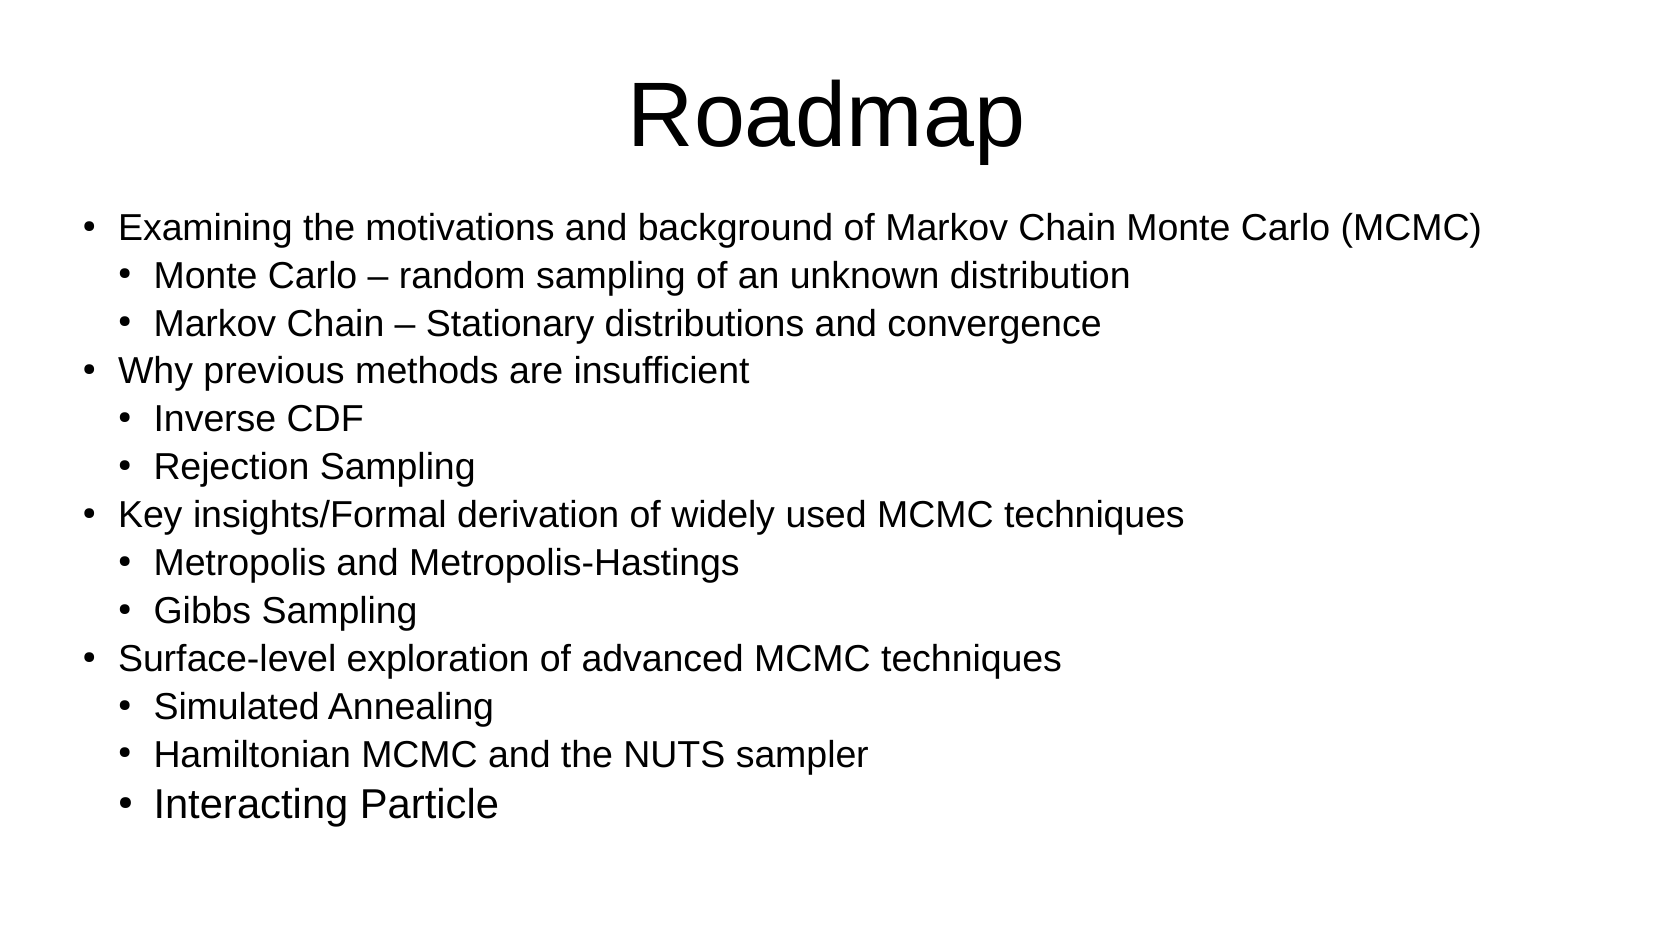

# Roadmap
Examining the motivations and background of Markov Chain Monte Carlo (MCMC)
Monte Carlo – random sampling of an unknown distribution
Markov Chain – Stationary distributions and convergence
Why previous methods are insufficient
Inverse CDF
Rejection Sampling
Key insights/Formal derivation of widely used MCMC techniques
Metropolis and Metropolis-Hastings
Gibbs Sampling
Surface-level exploration of advanced MCMC techniques
Simulated Annealing
Hamiltonian MCMC and the NUTS sampler
Interacting Particle